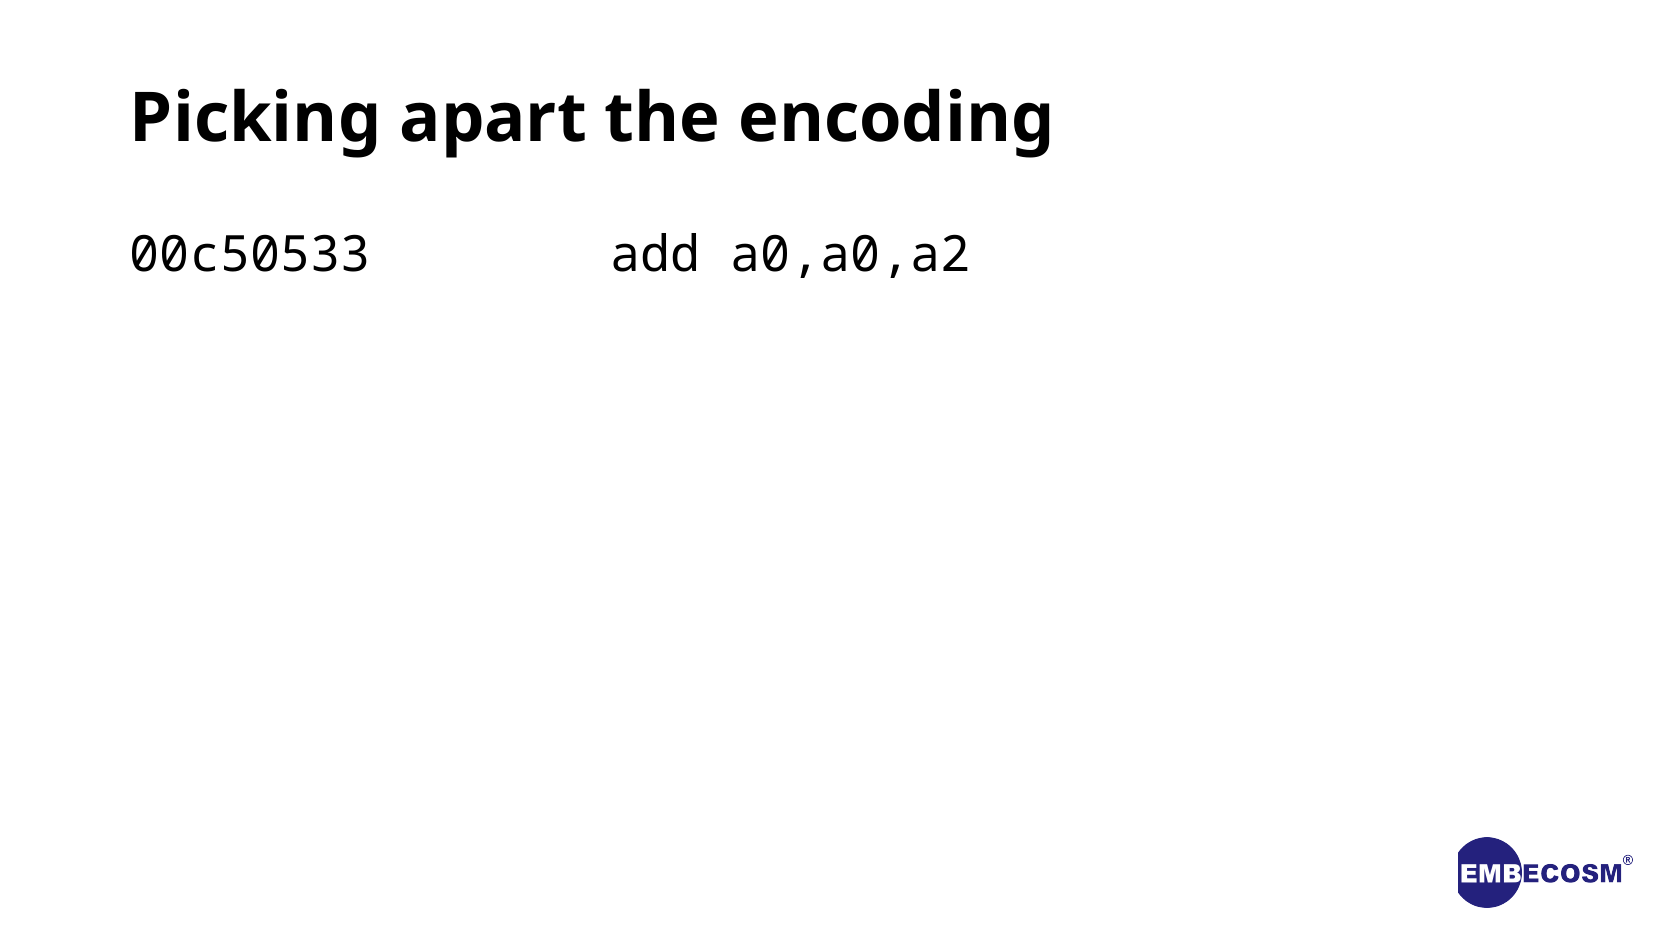

# Picking apart the encoding
00c50533 add a0,a0,a2